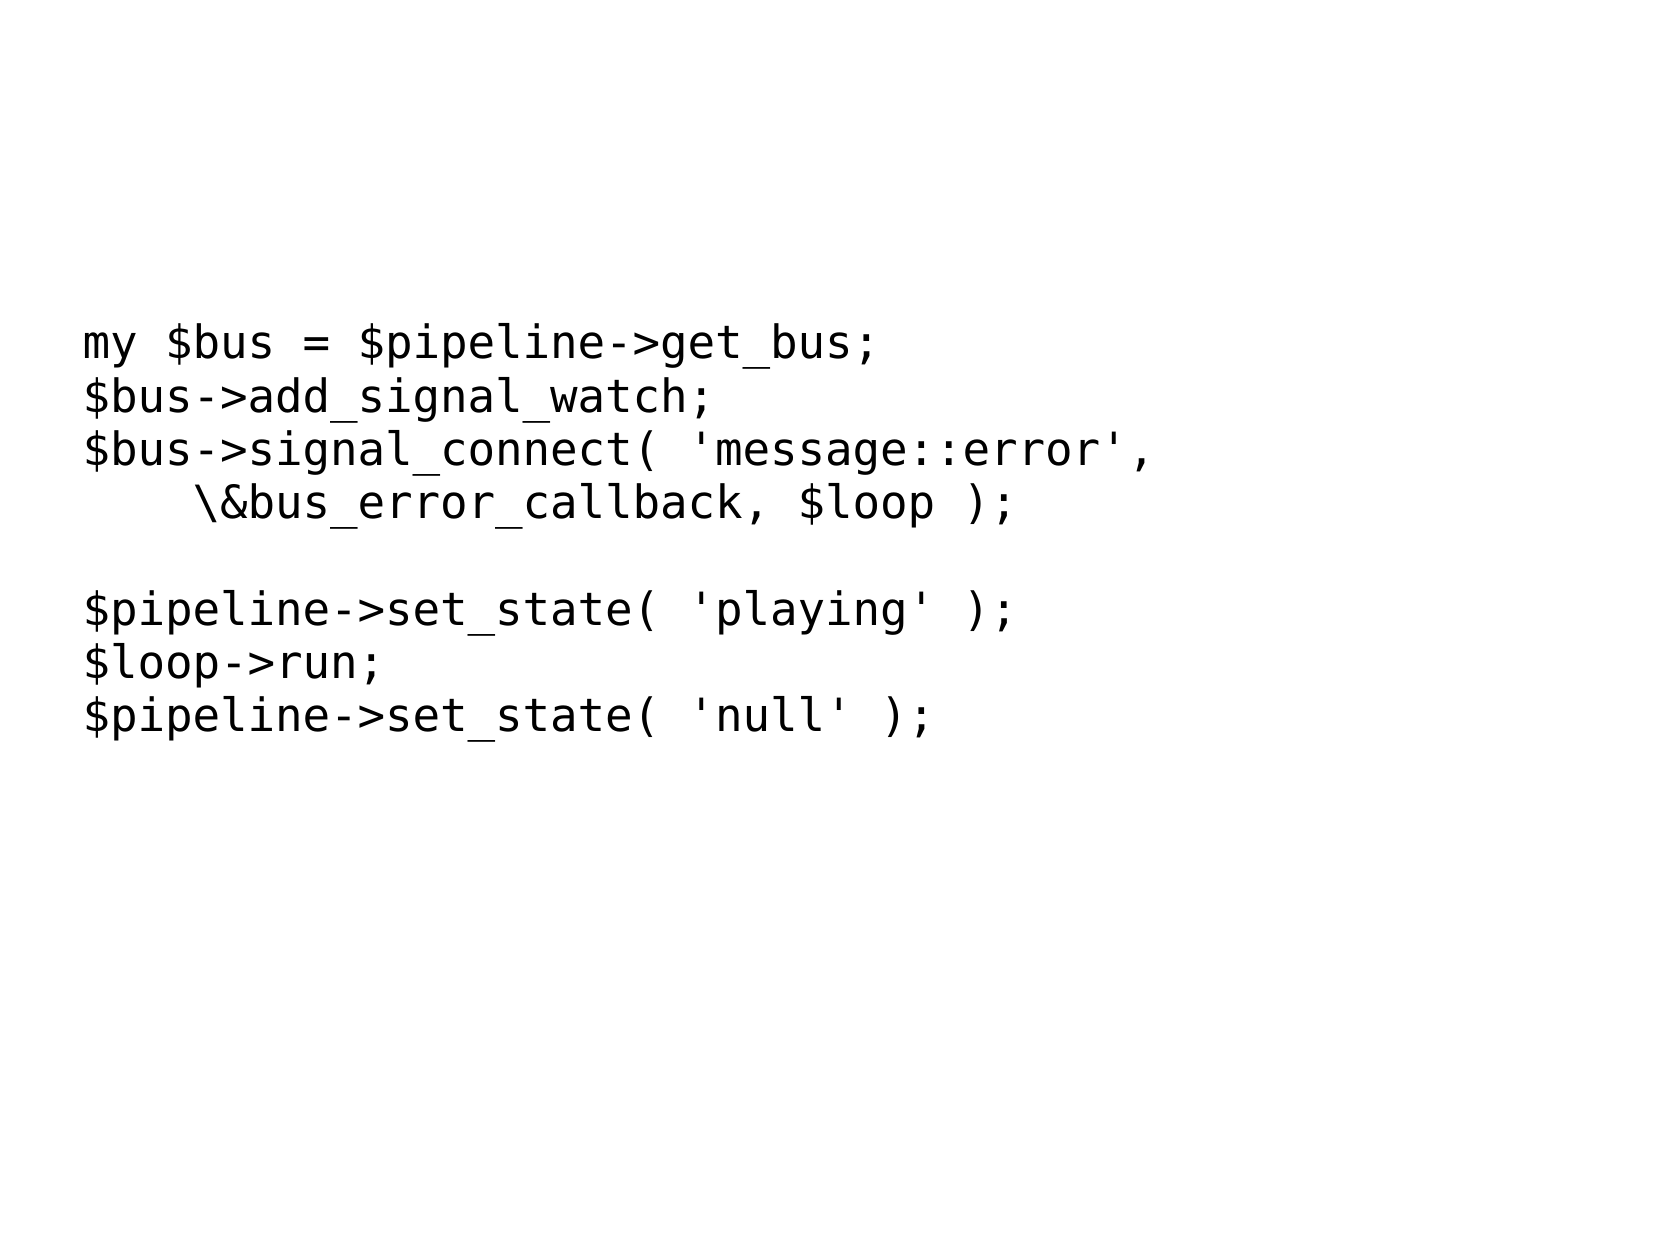

# my $bus = $pipeline->get_bus;
$bus->add_signal_watch;
$bus->signal_connect( 'message::error',
 \&bus_error_callback, $loop );
$pipeline->set_state( 'playing' );
$loop->run;
$pipeline->set_state( 'null' );